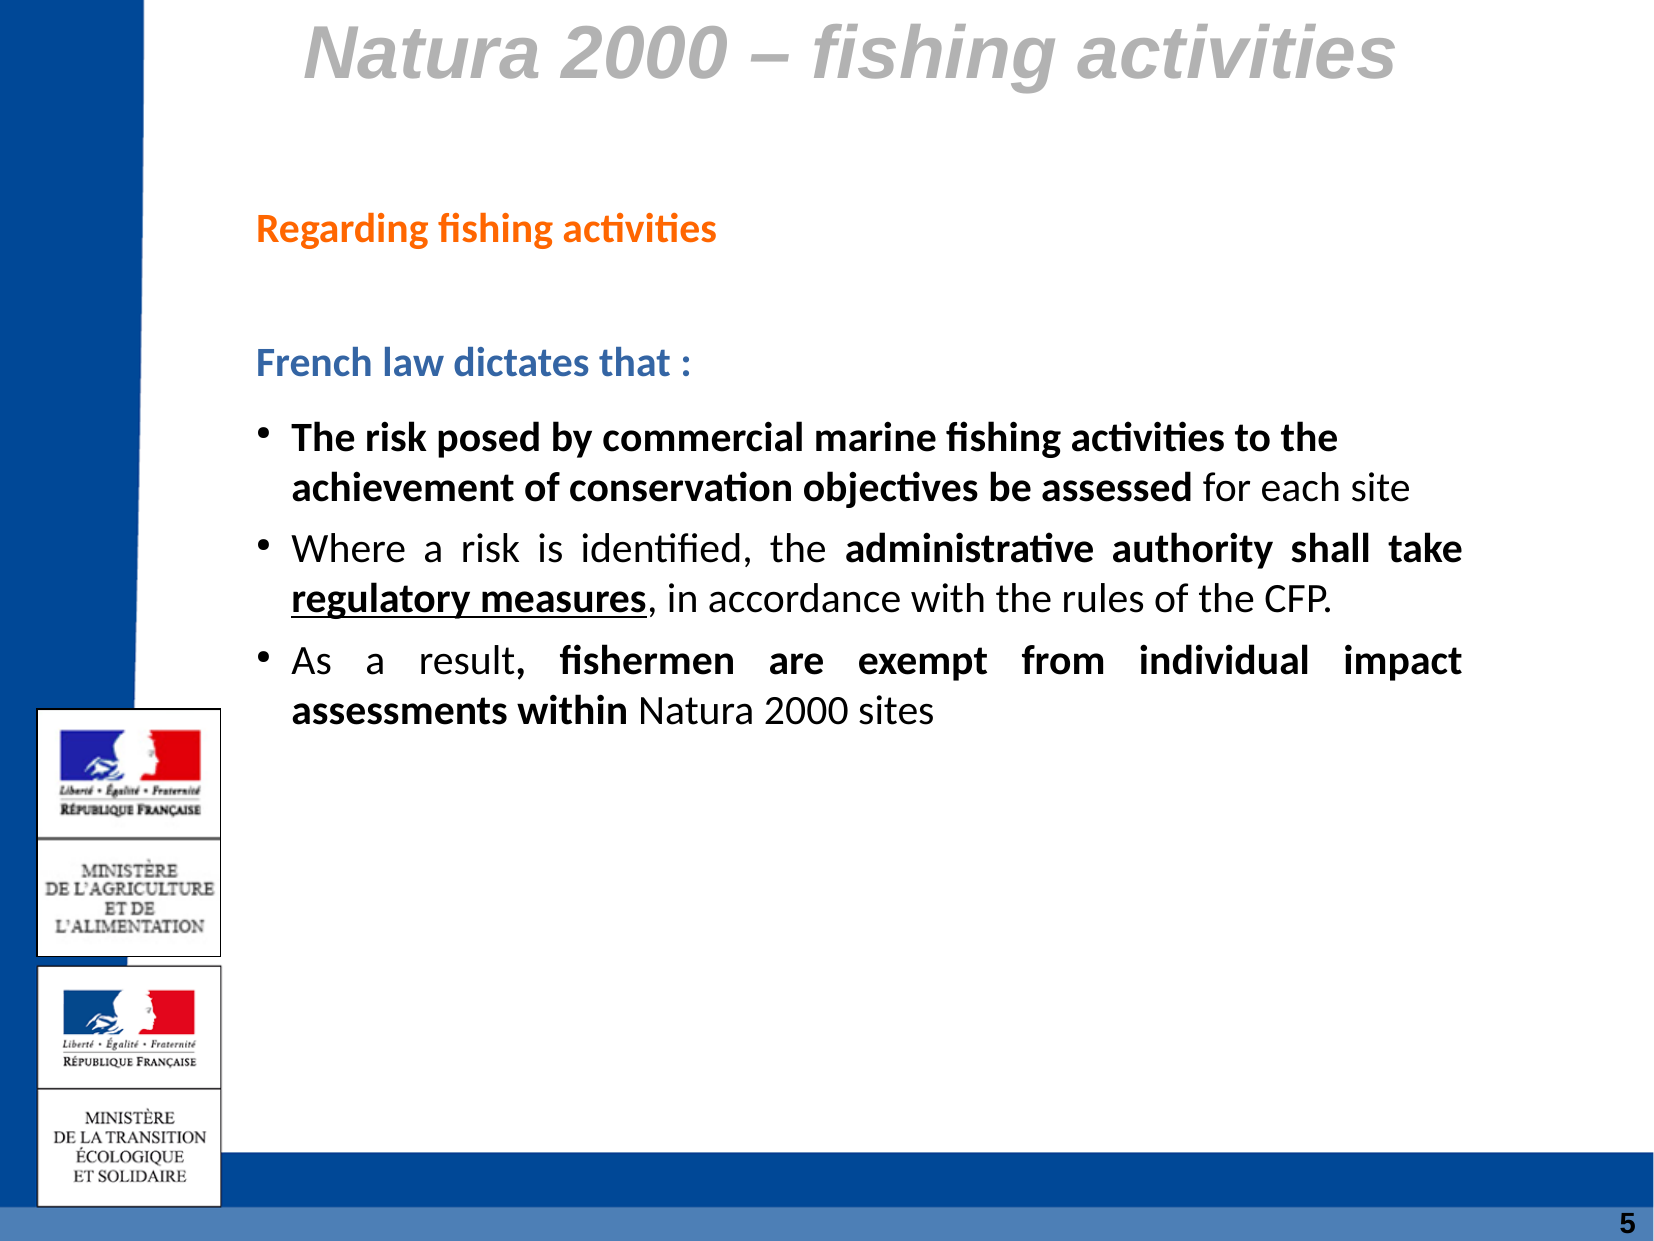

Natura 2000 – fishing activities
Regarding fishing activities
French law dictates that :
The risk posed by commercial marine fishing activities to the achievement of conservation objectives be assessed for each site
Where a risk is identified, the administrative authority shall take regulatory measures, in accordance with the rules of the CFP.
As a result, fishermen are exempt from individual impact assessments within Natura 2000 sites